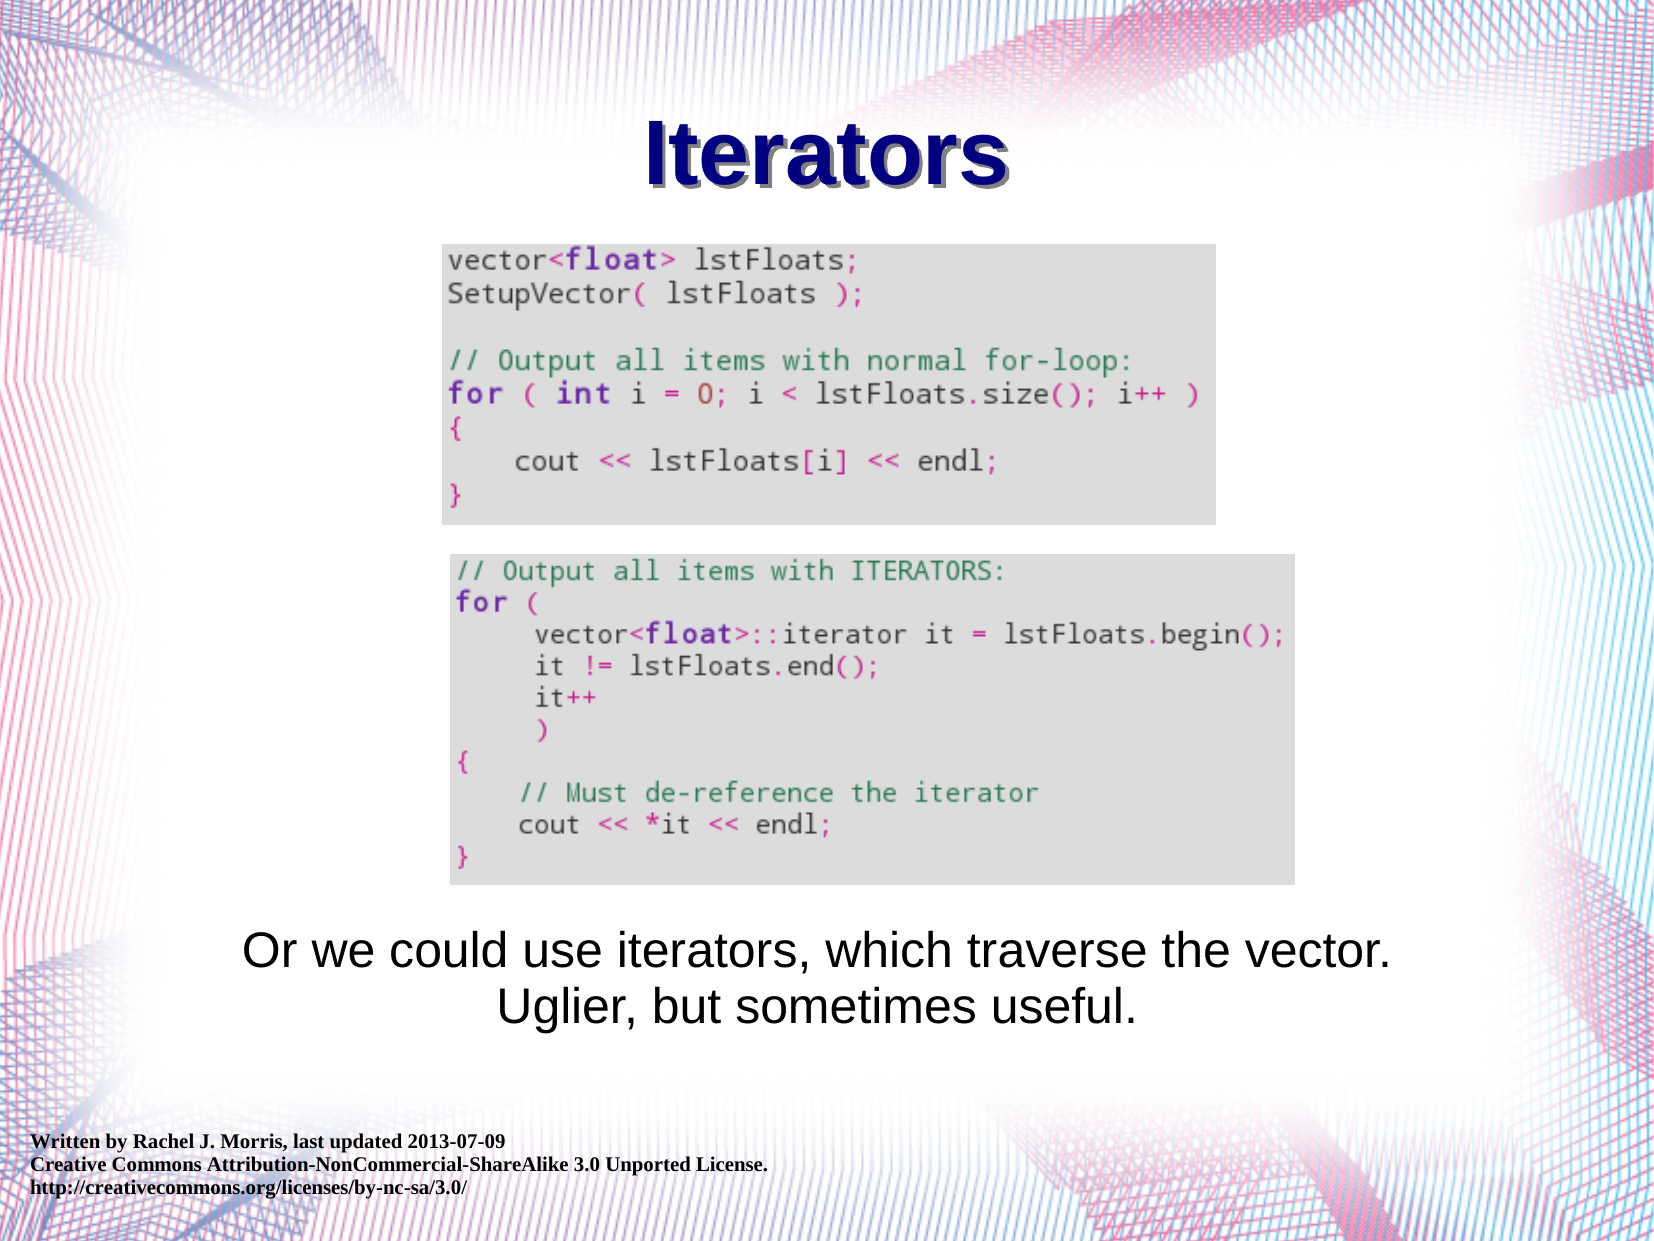

# Iterators
Or we could use iterators, which traverse the vector.
Uglier, but sometimes useful.